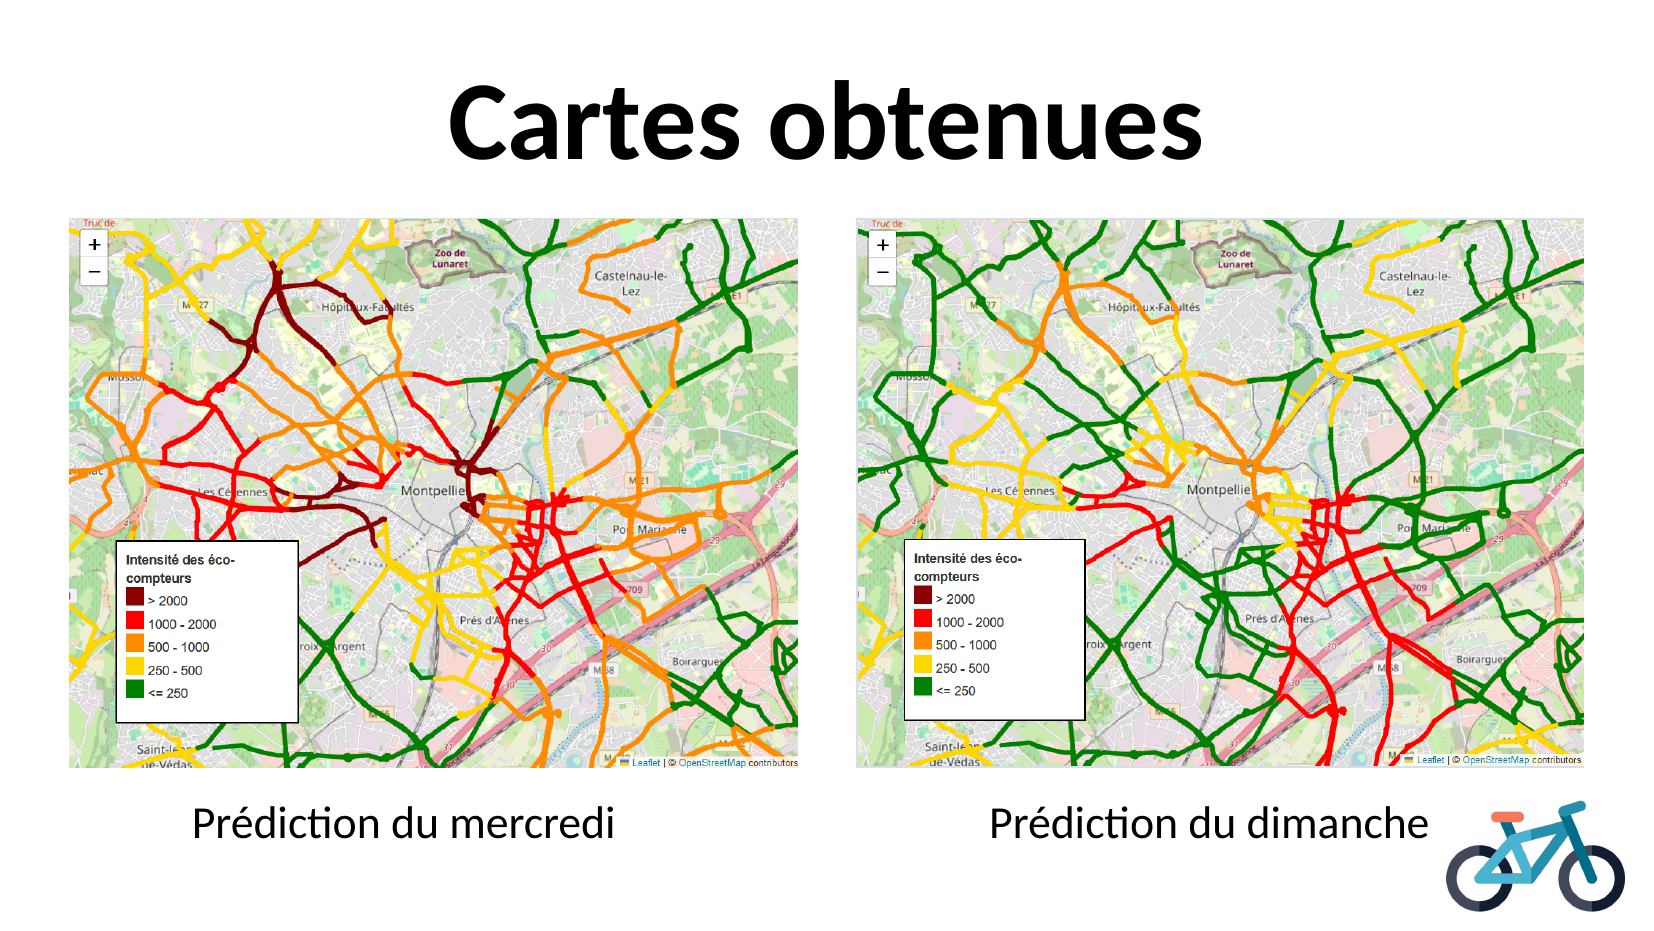

# Cartes obtenues
Prédiction du mercredi
Prédiction du dimanche